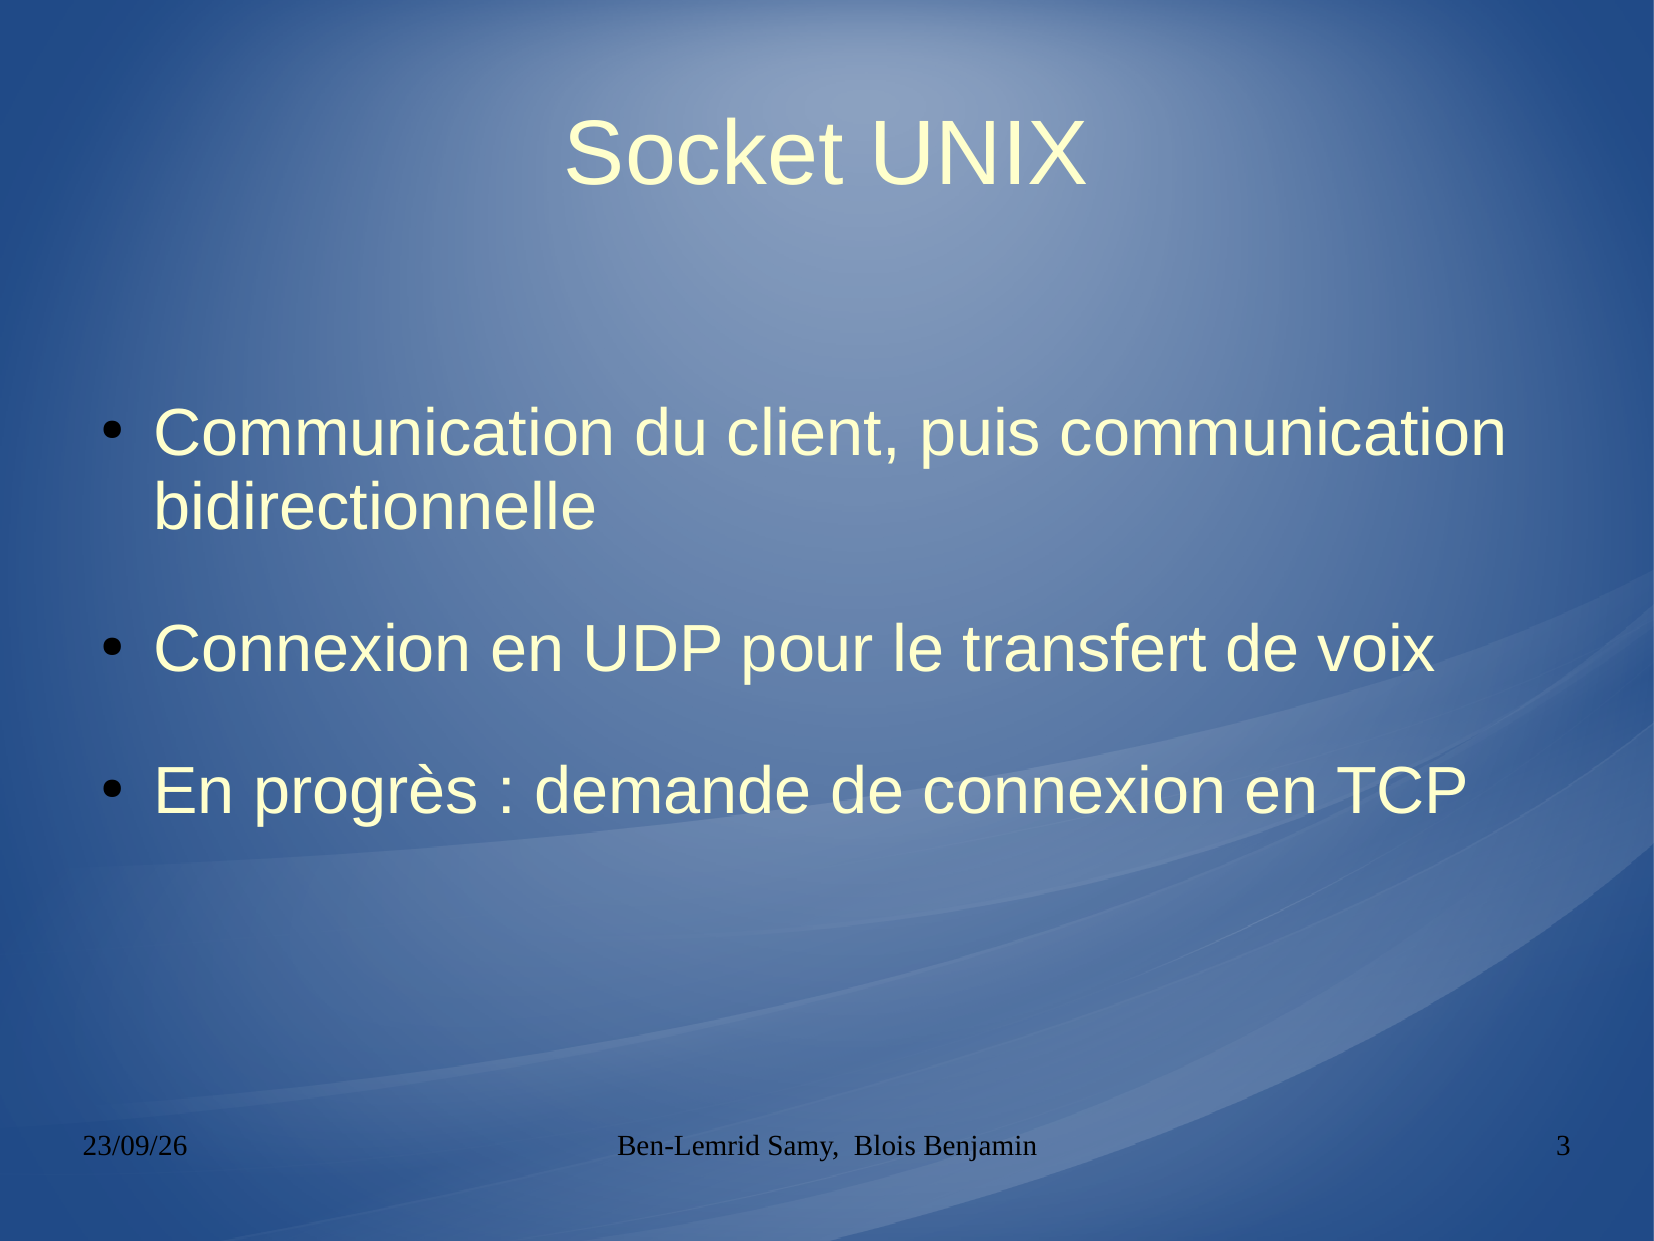

# Socket UNIX
Communication du client, puis communication bidirectionnelle
Connexion en UDP pour le transfert de voix
En progrès : demande de connexion en TCP
Ben-Lemrid Samy, Blois Benjamin
3